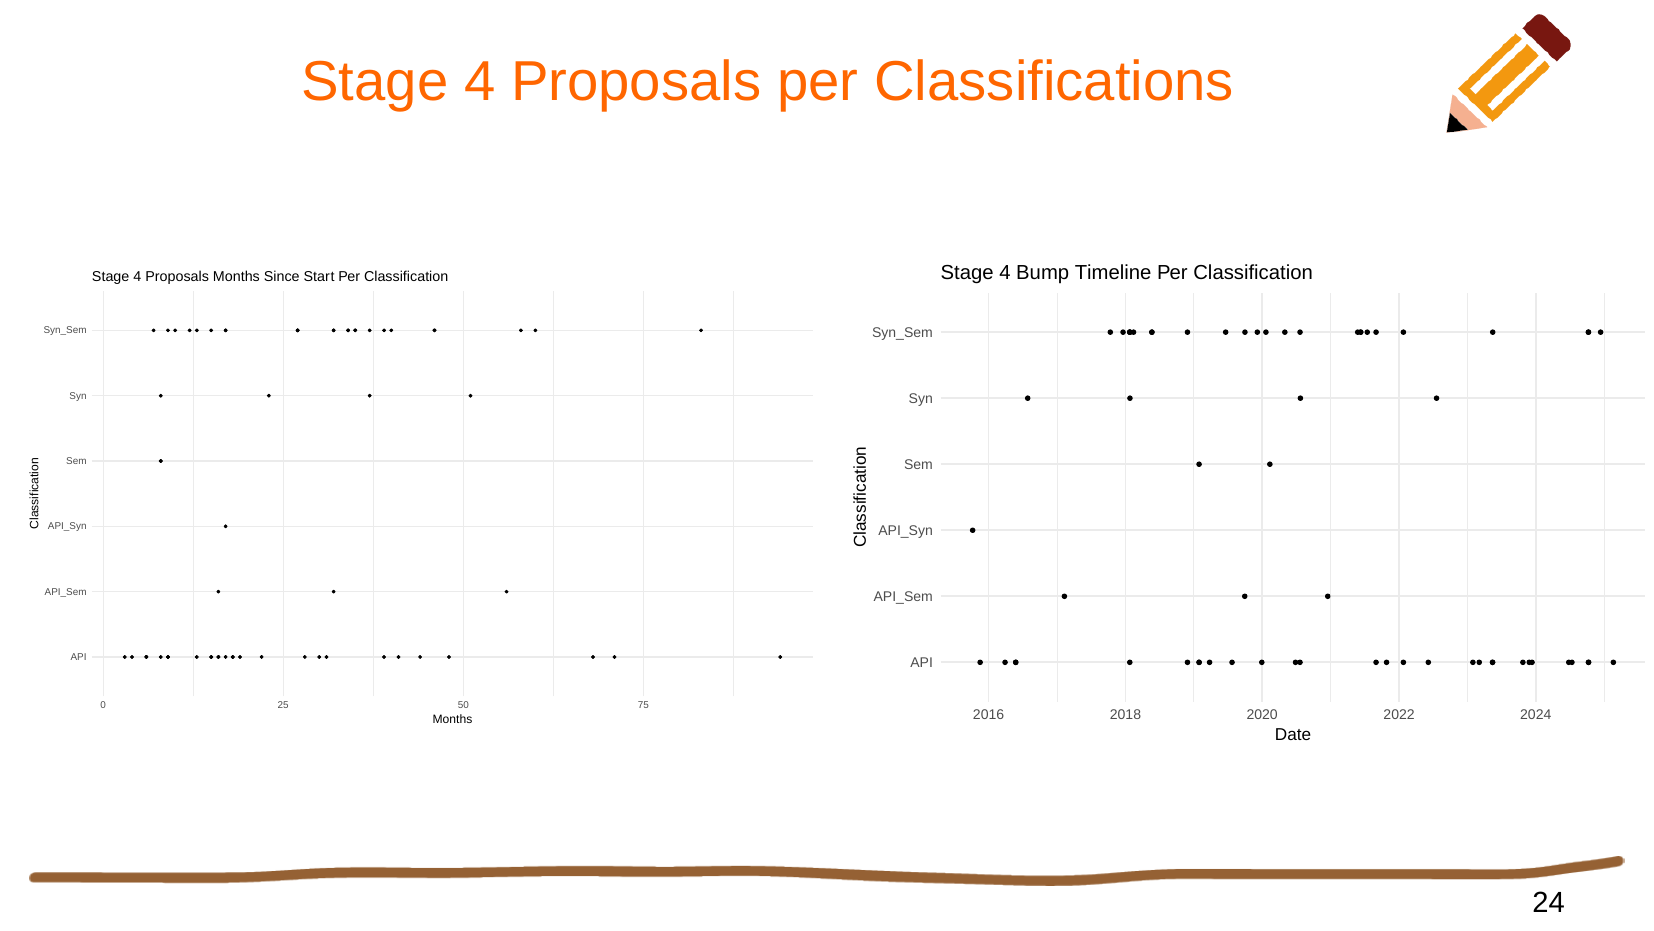

# Stage 4 Proposals per Classifications
24